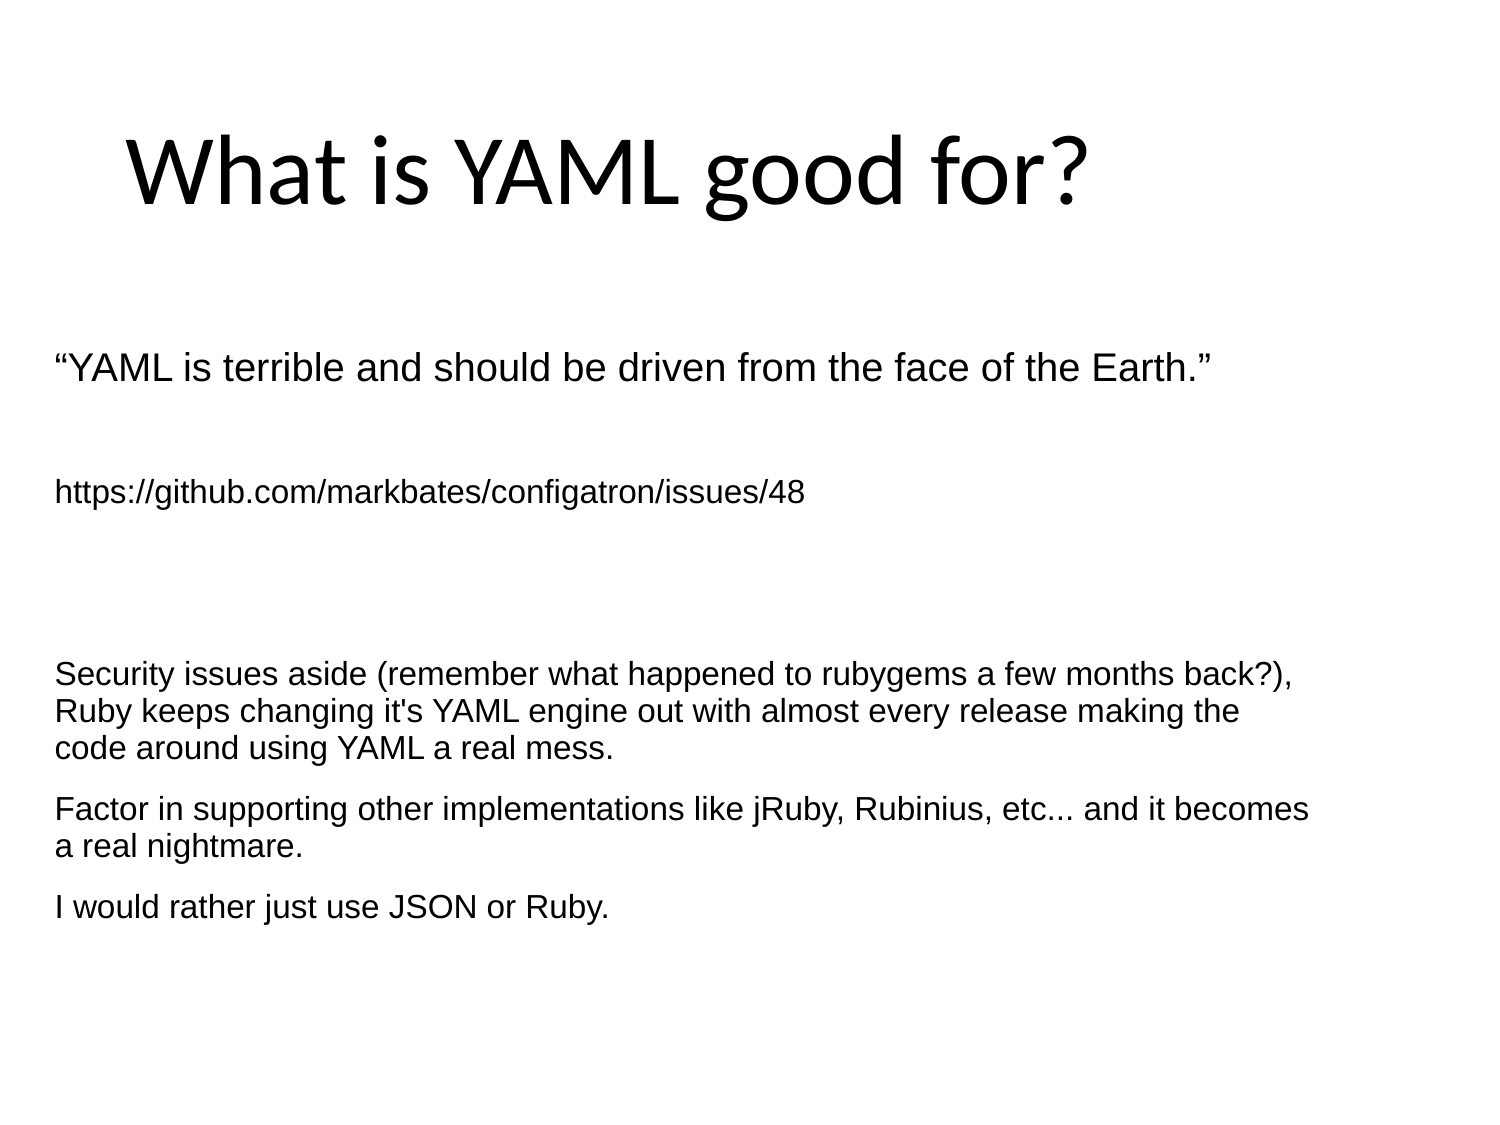

# What is YAML good for?
“YAML is terrible and should be driven from the face of the Earth.”
https://github.com/markbates/configatron/issues/48
Security issues aside (remember what happened to rubygems a few months back?), Ruby keeps changing it's YAML engine out with almost every release making the code around using YAML a real mess.
Factor in supporting other implementations like jRuby, Rubinius, etc... and it becomes a real nightmare.
I would rather just use JSON or Ruby.